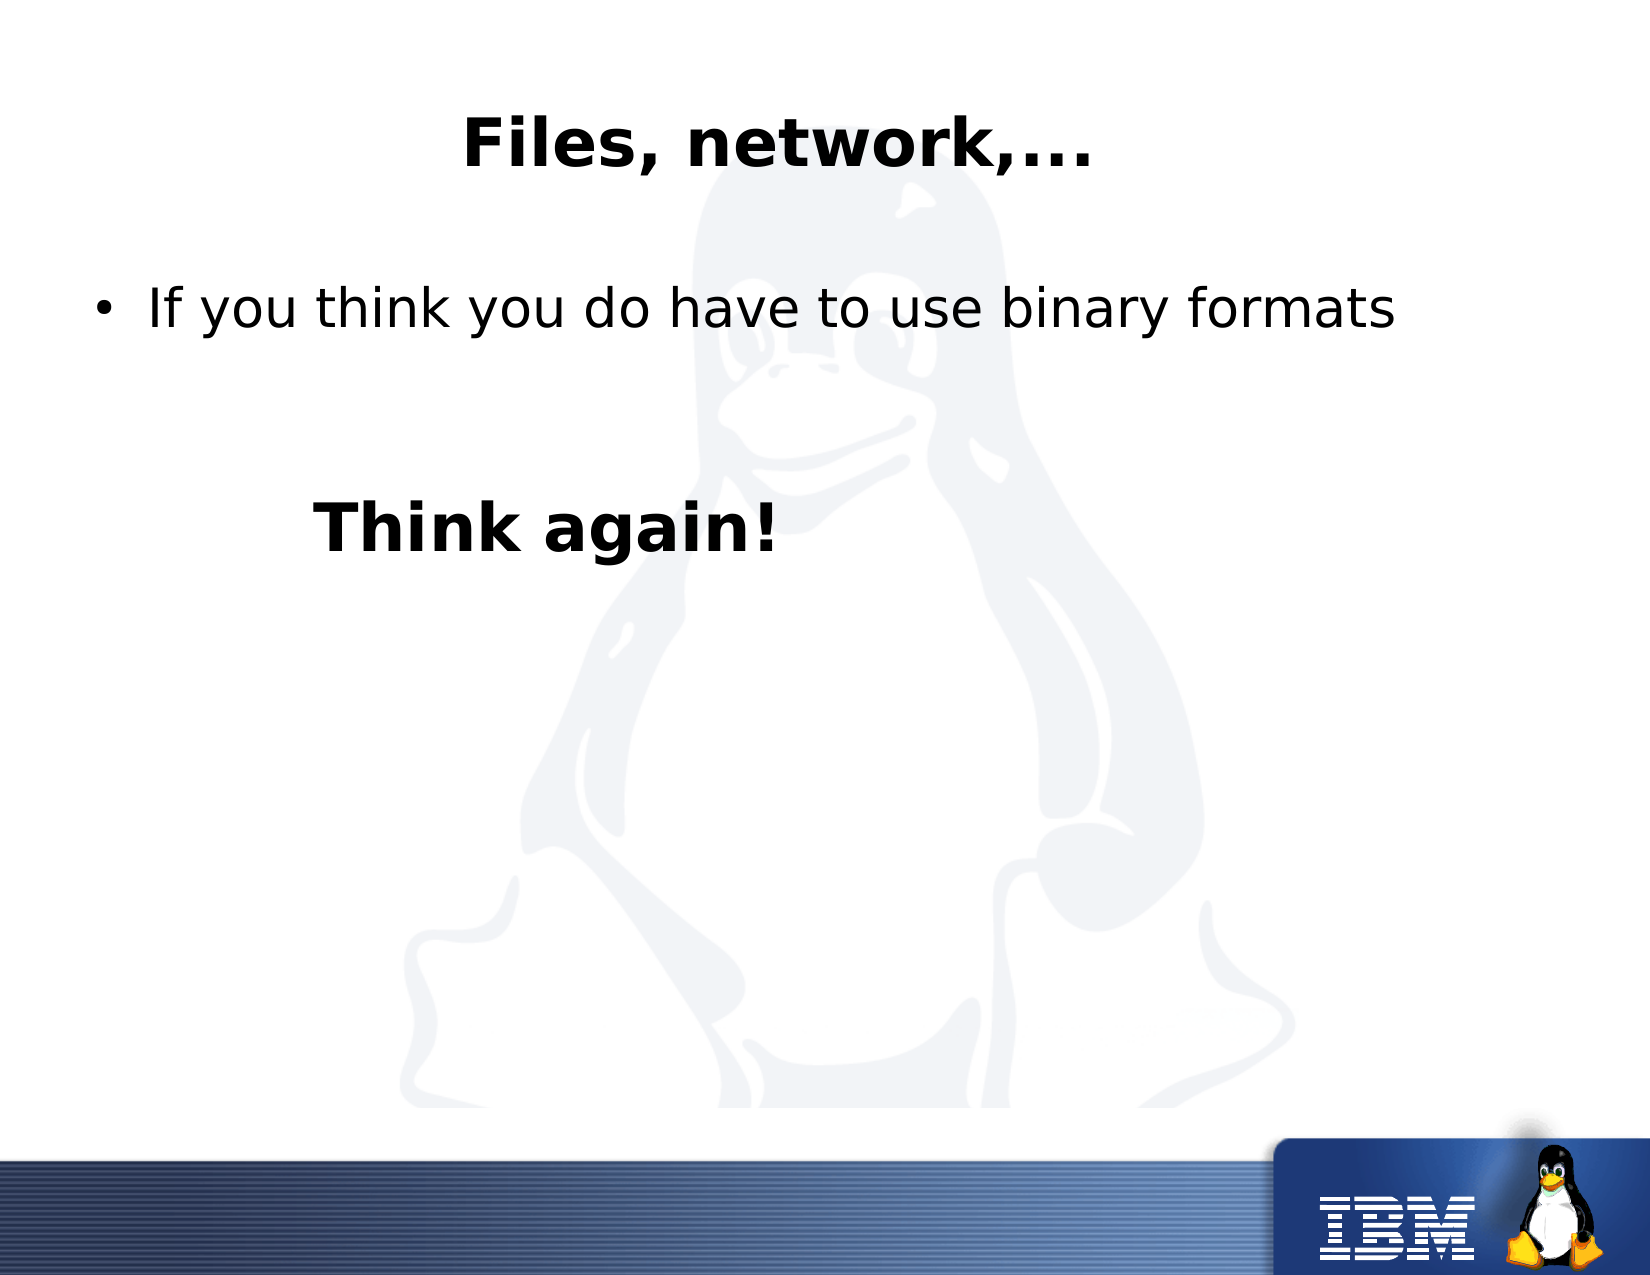

# Files, network,...
If you think you do have to use binary formats
Think again!